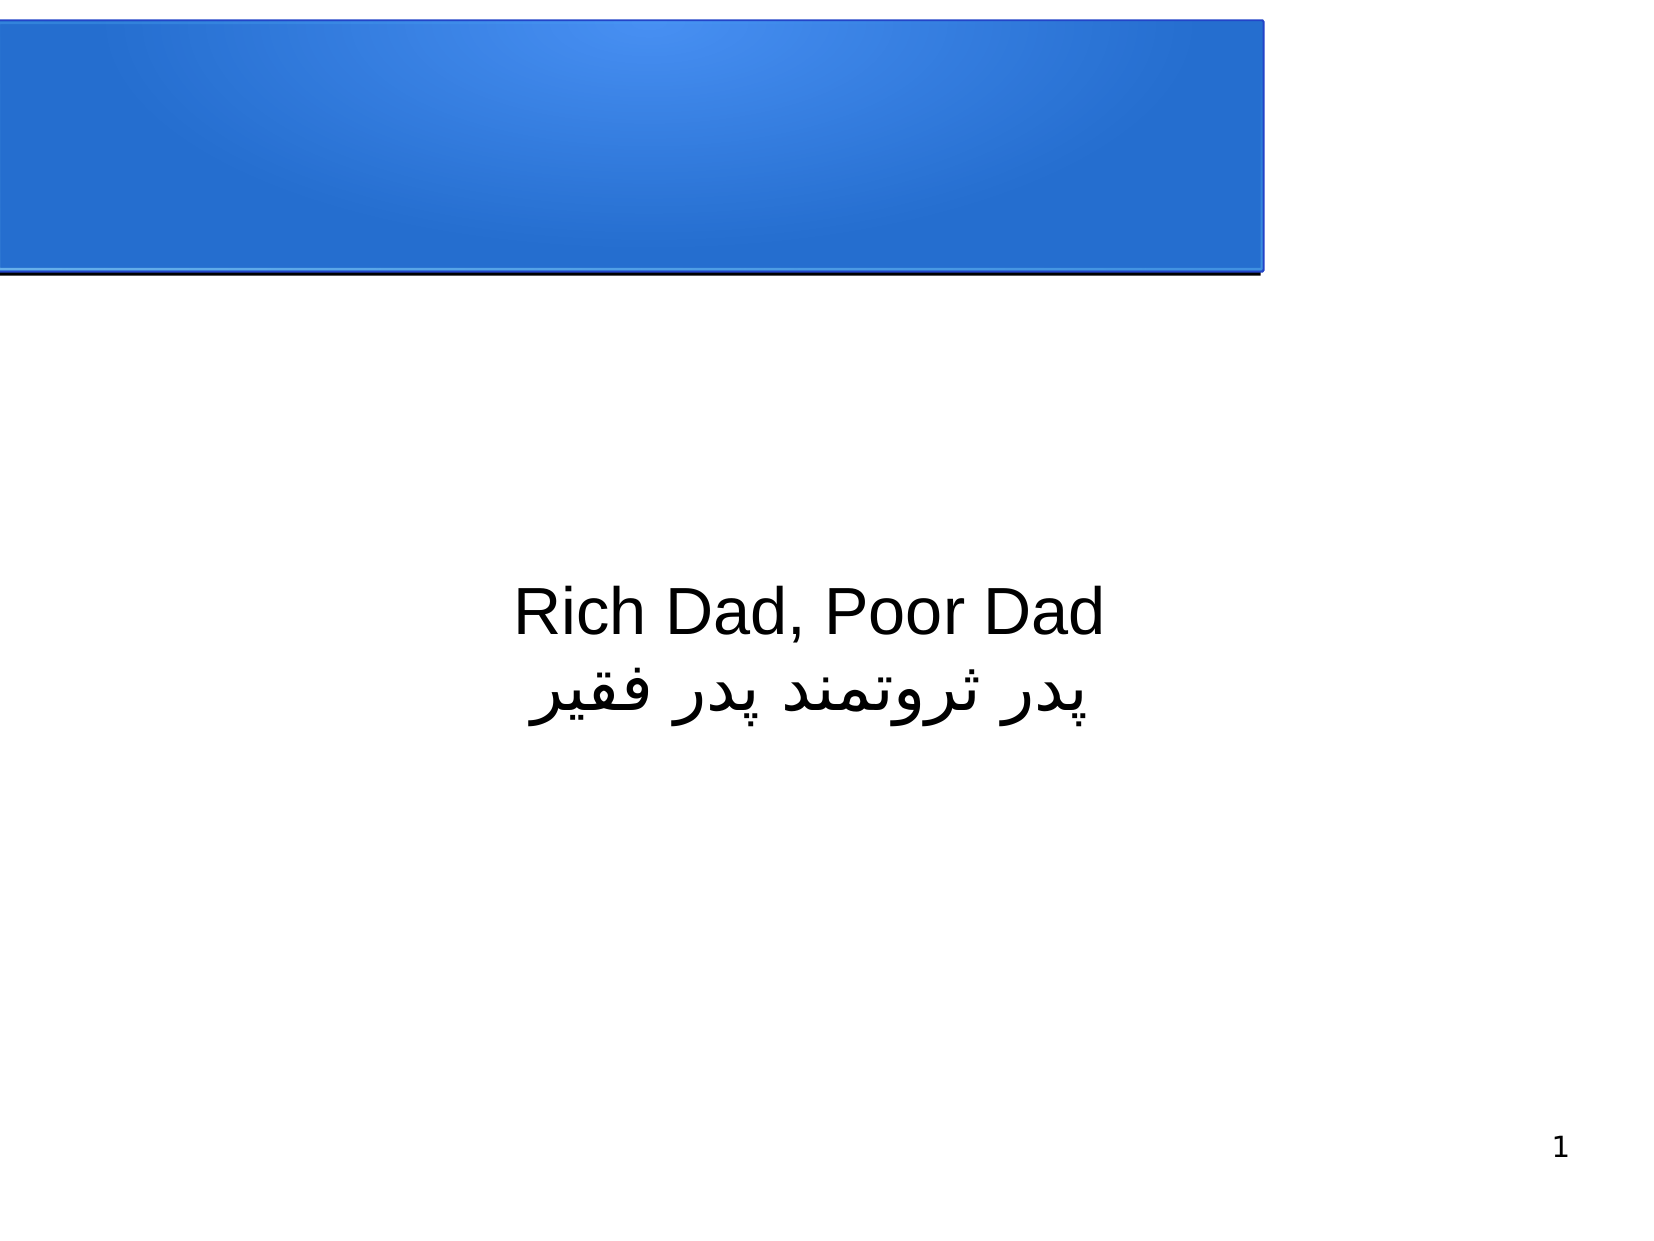

#
Rich Dad, Poor Dad
پدر ثروتمند پدر فقیر
1